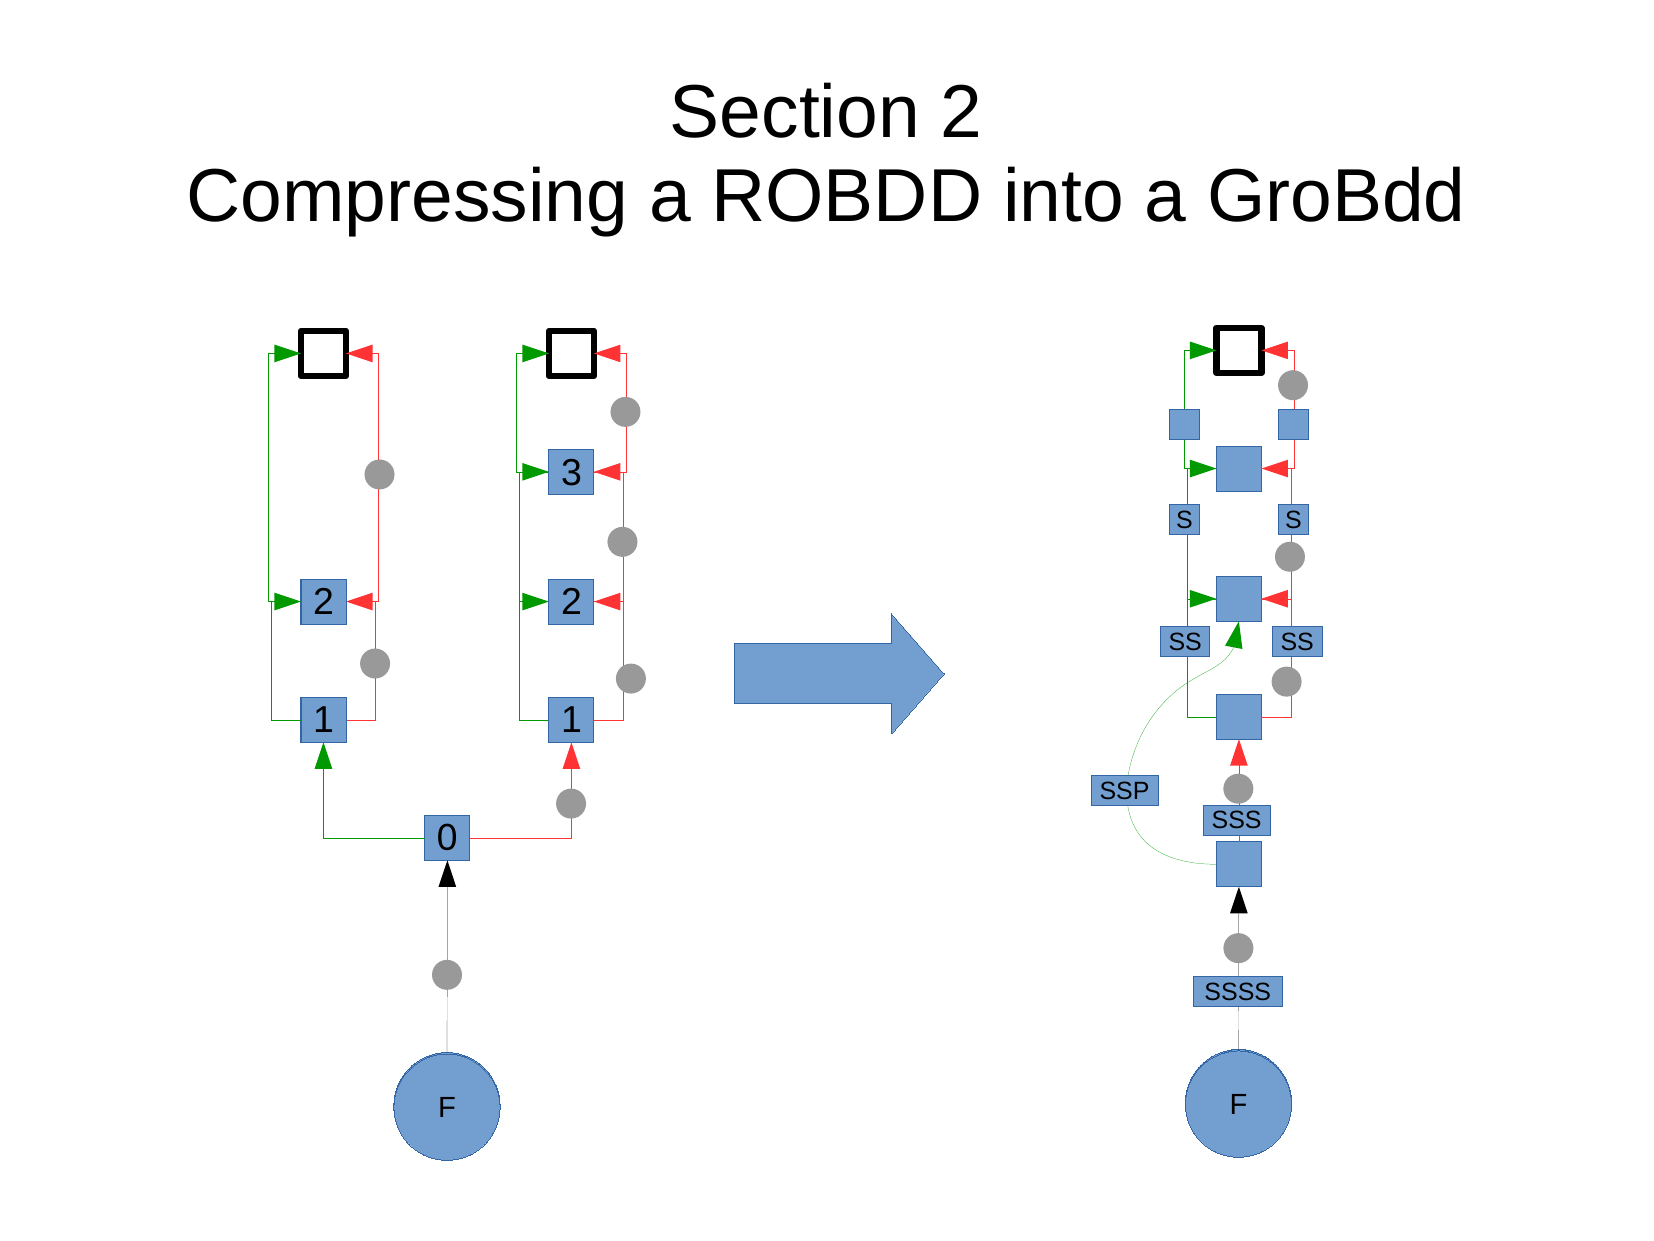

# Section 2 Compressing a ROBDD into a GroBdd
3
3
3
S
S
2
2
2
2
SS
SS
1
1
1
1
SSP
SSS
0
SSSS
START
F
START
F